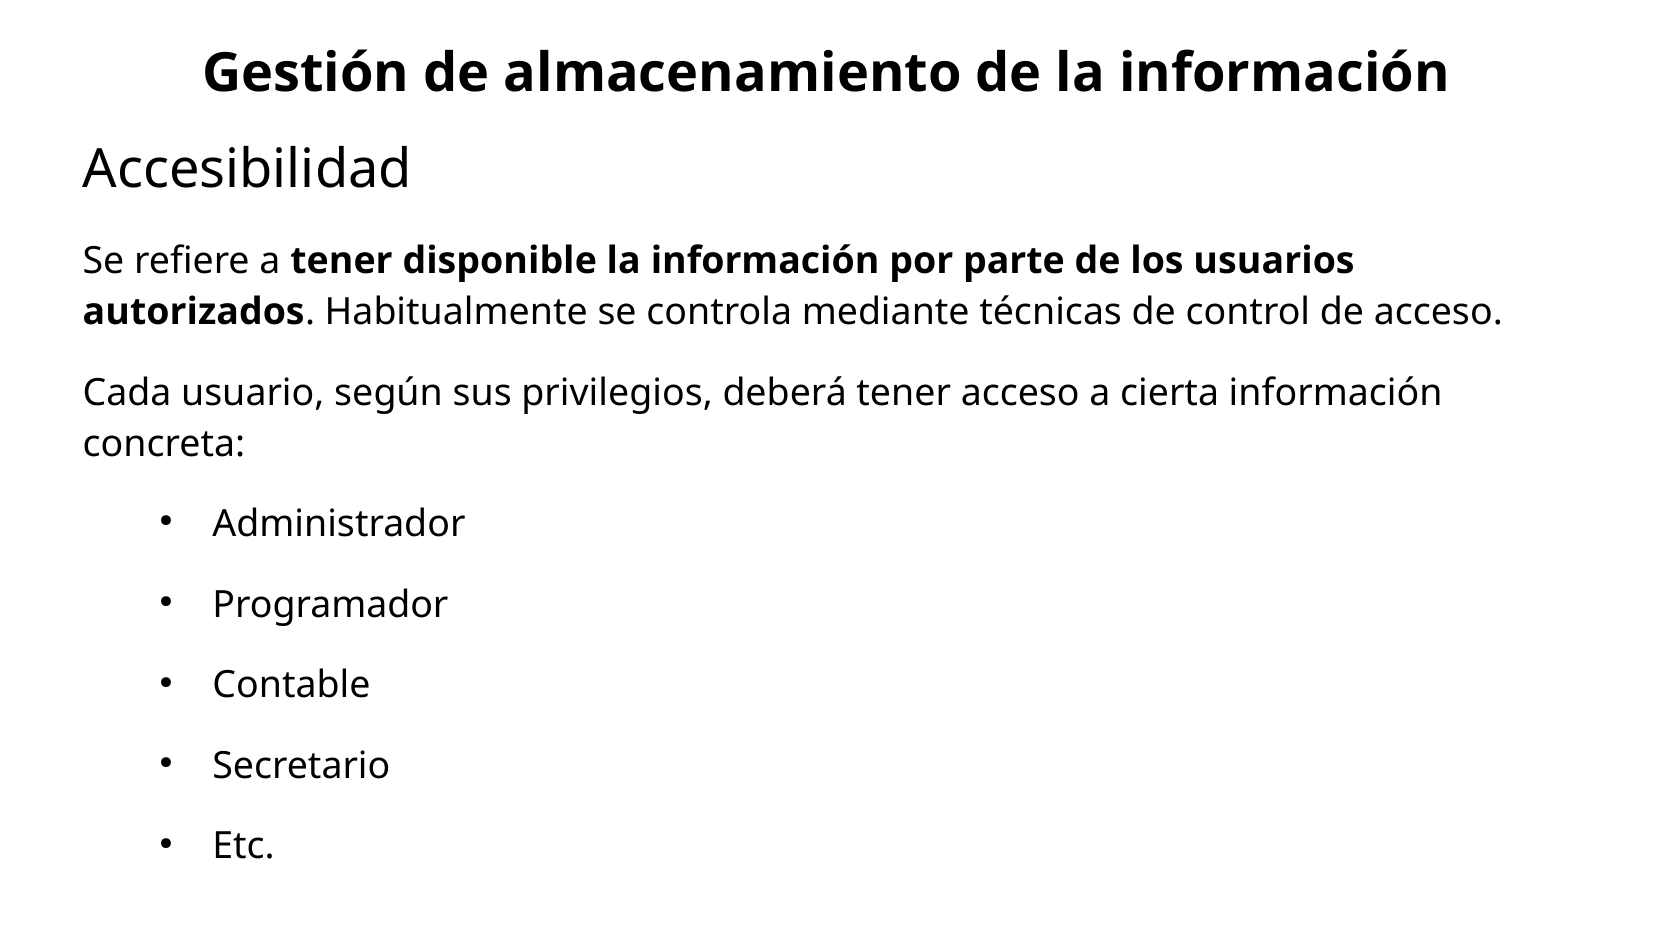

# Gestión de almacenamiento de la información
Accesibilidad
Se refiere a tener disponible la información por parte de los usuarios autorizados. Habitualmente se controla mediante técnicas de control de acceso.
Cada usuario, según sus privilegios, deberá tener acceso a cierta información concreta:
Administrador
Programador
Contable
Secretario
Etc.